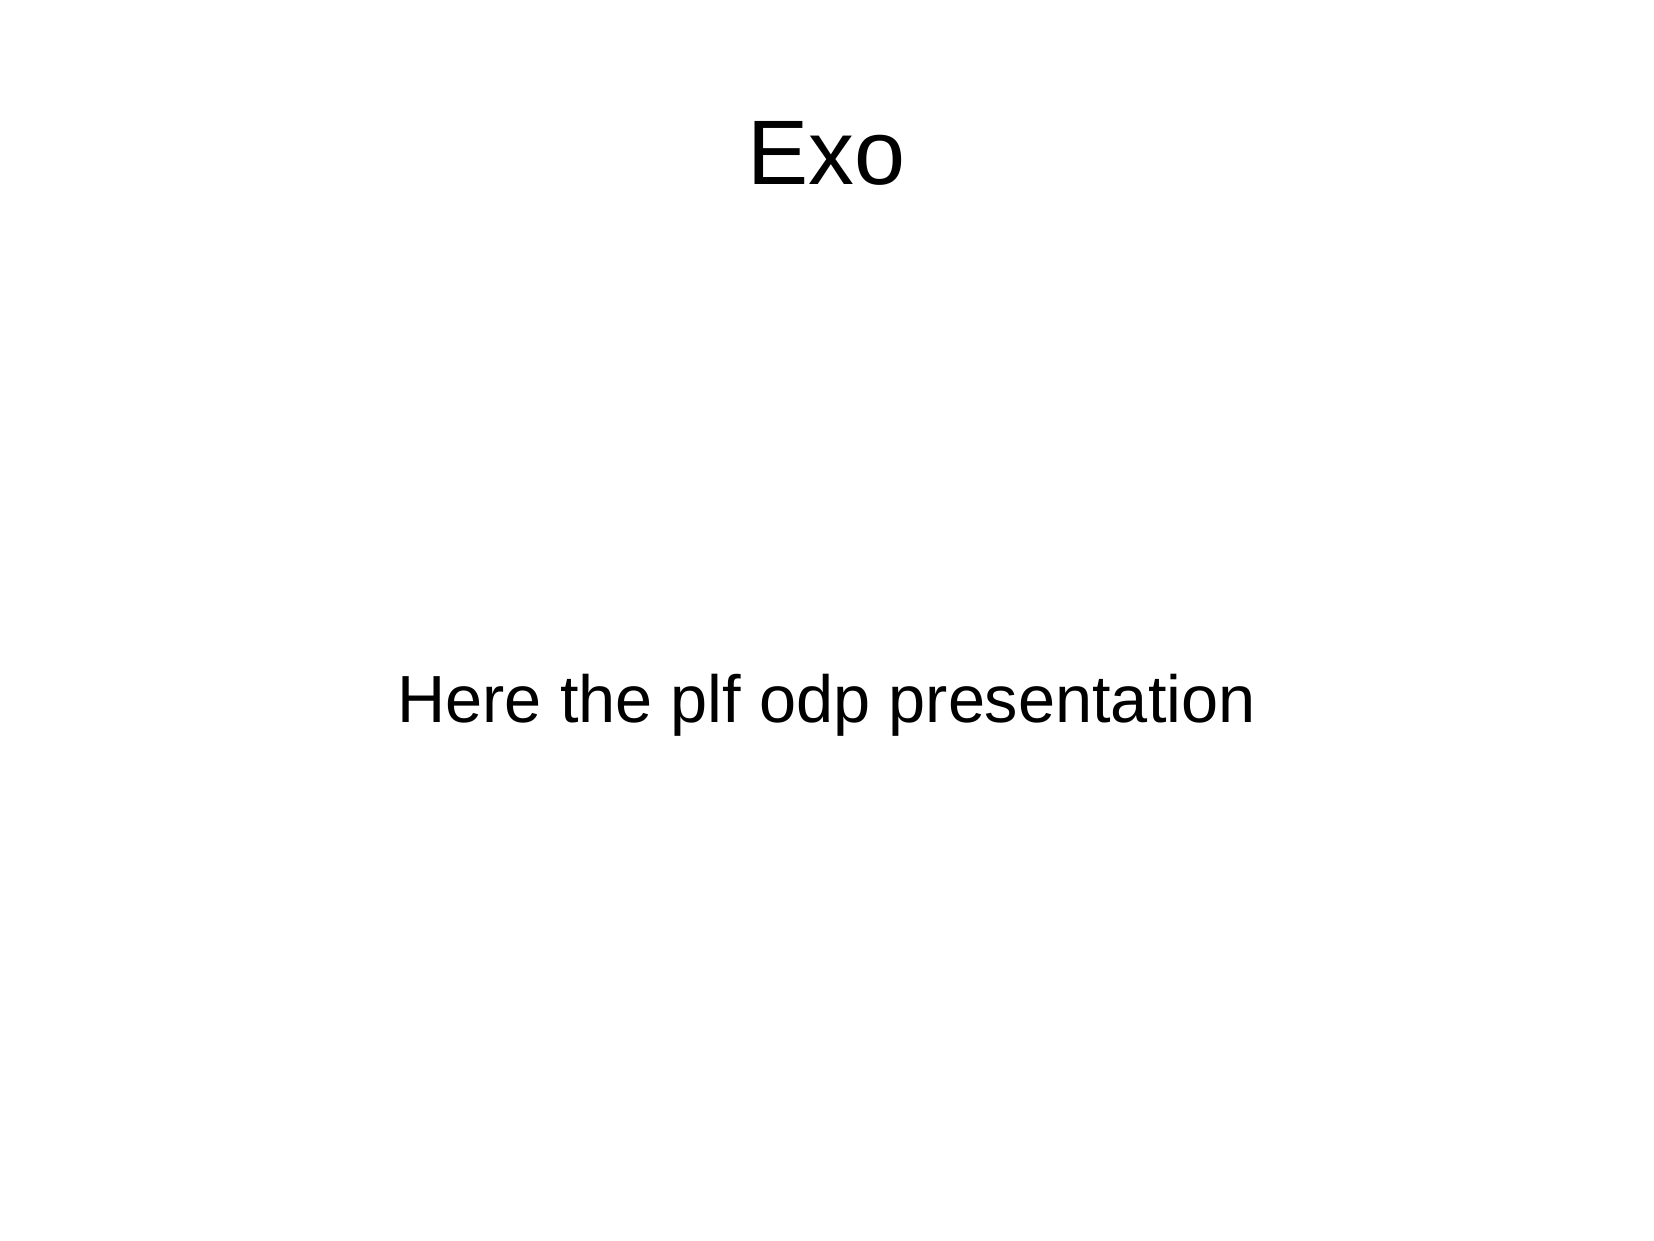

# Exo
Here the plf odp presentation